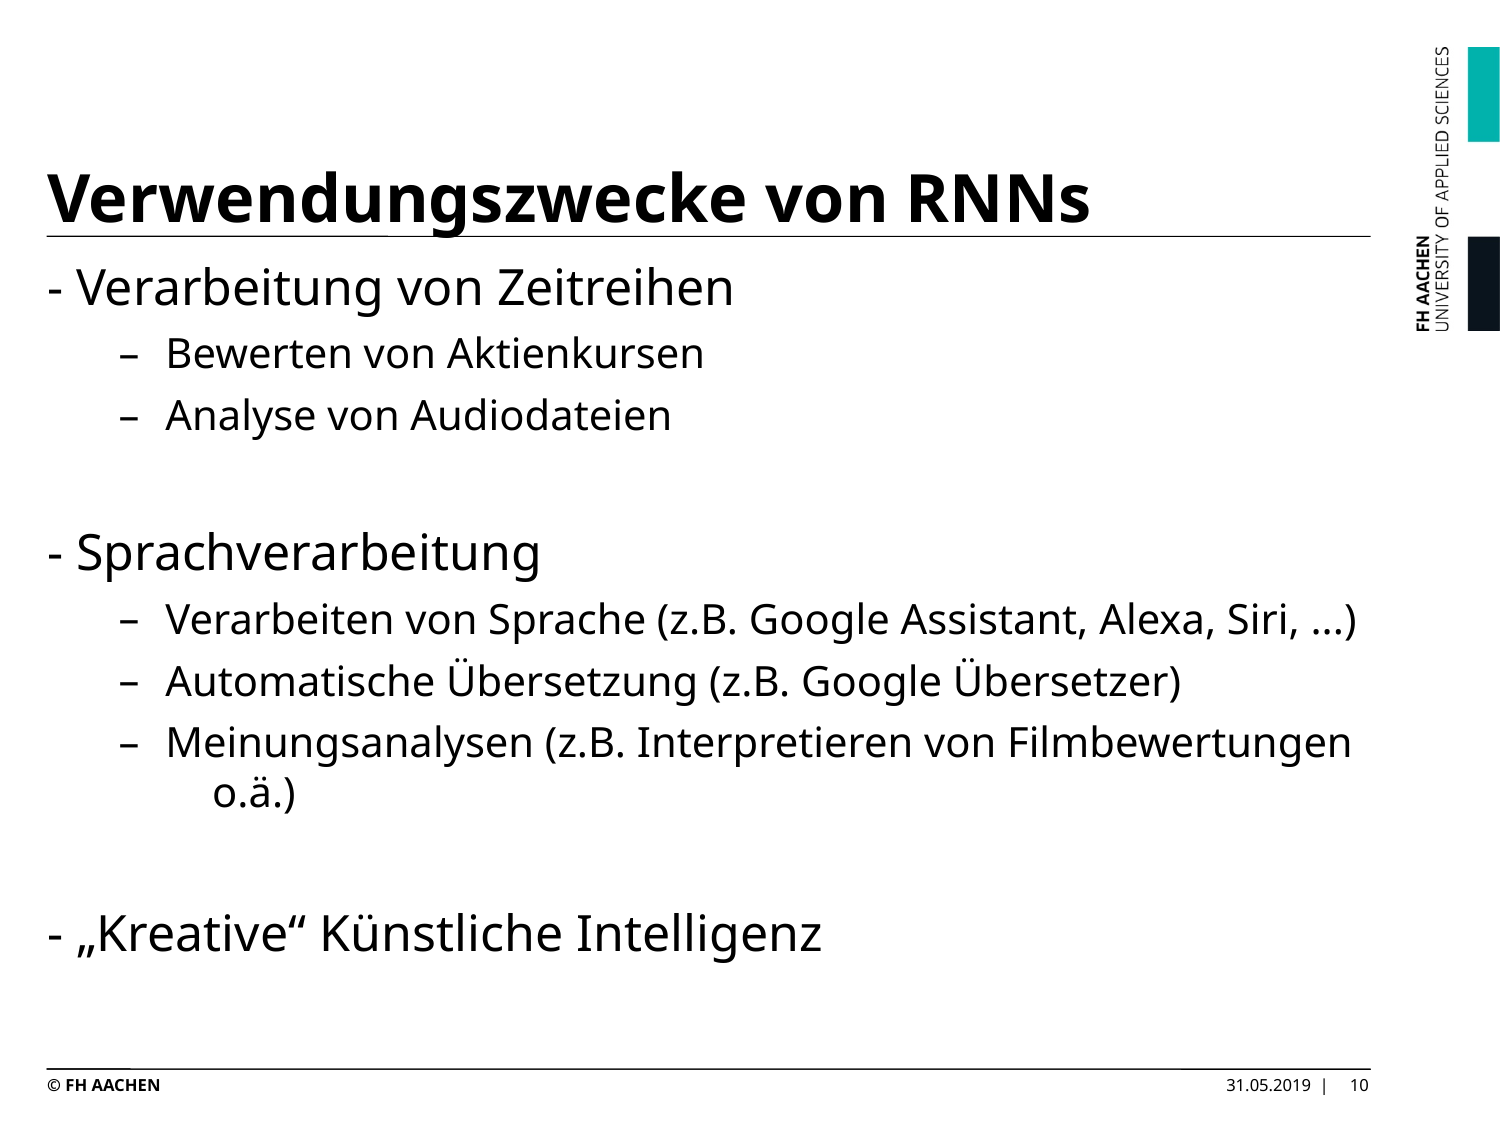

# Verwendungszwecke von RNNs
- Verarbeitung von Zeitreihen
Bewerten von Aktienkursen
Analyse von Audiodateien
- Sprachverarbeitung
Verarbeiten von Sprache (z.B. Google Assistant, Alexa, Siri, ...)
Automatische Übersetzung (z.B. Google Übersetzer)
Meinungsanalysen (z.B. Interpretieren von Filmbewertungen o.ä.)
- „Kreative“ Künstliche Intelligenz
31.05.2019
10